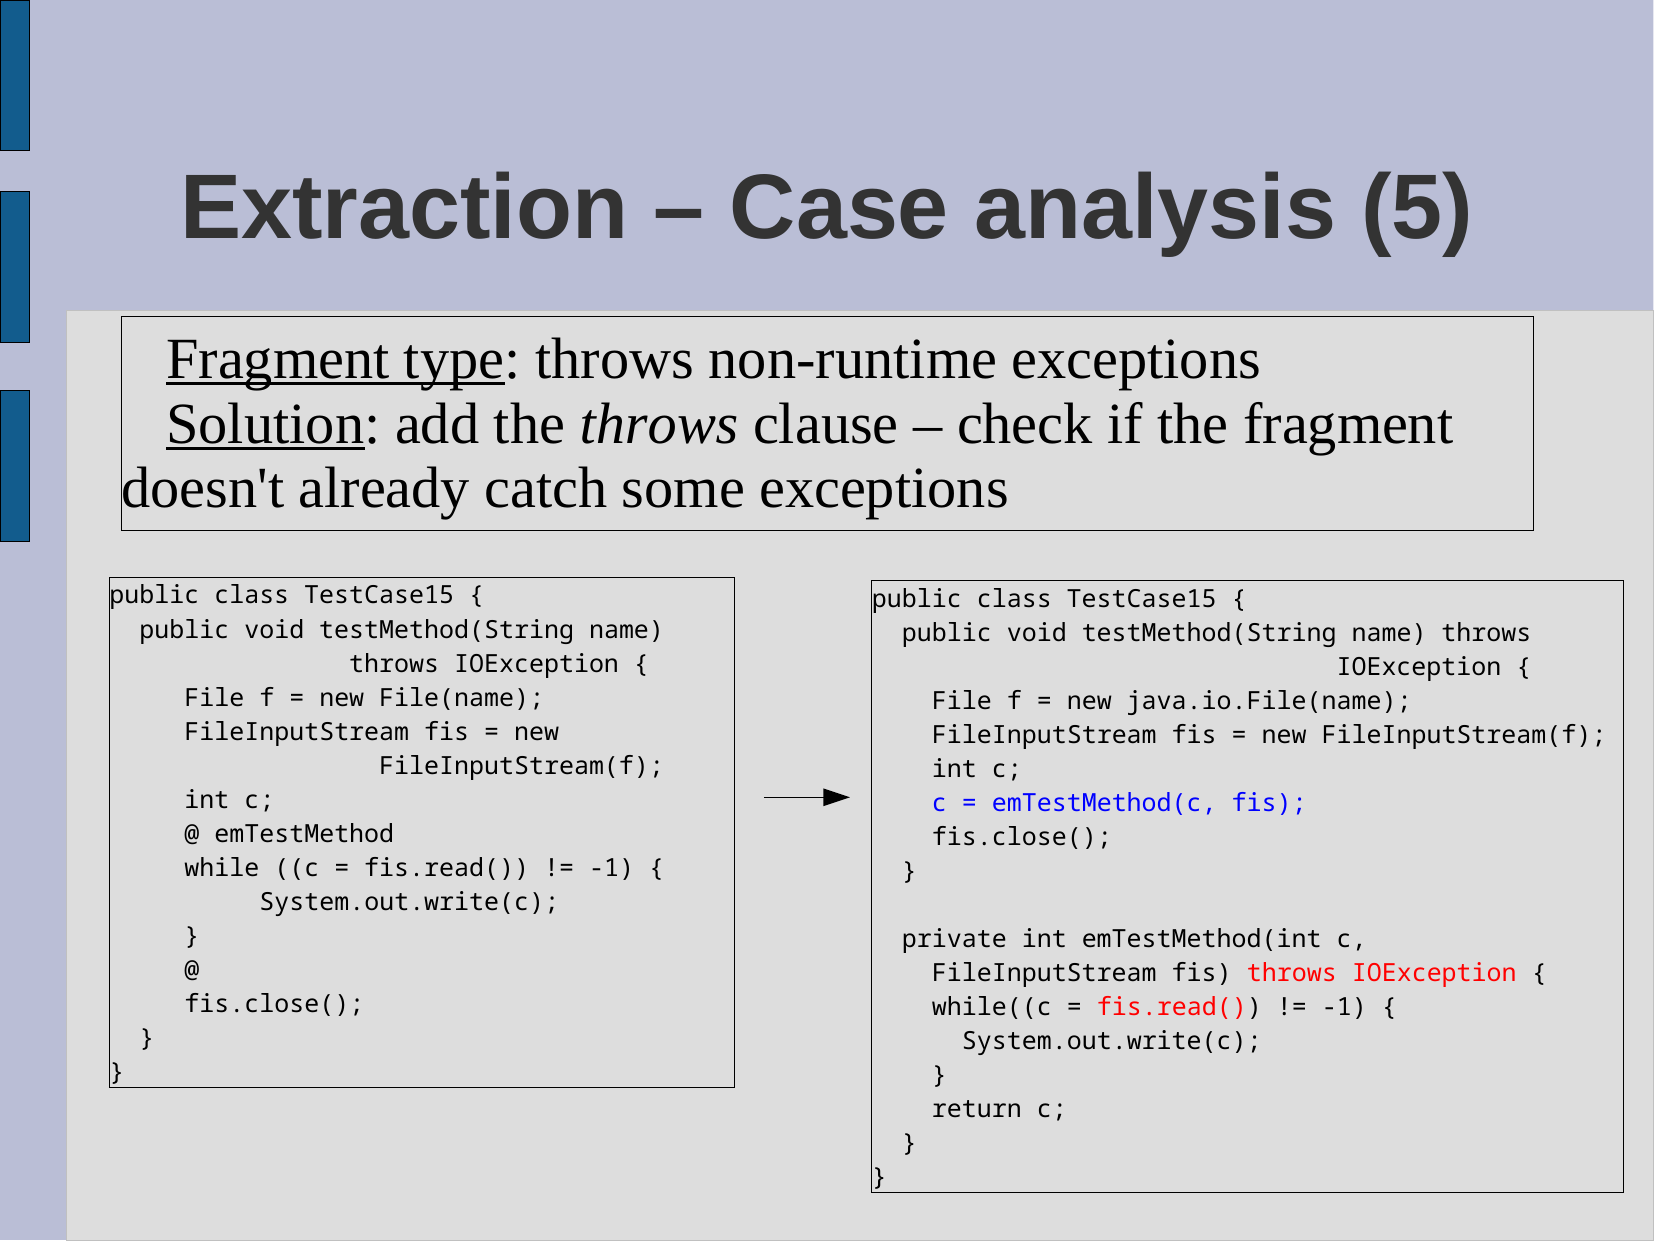

# Extraction – Case analysis (5)
Fragment type: throws non-runtime exceptions
Solution: add the throws clause – check if the fragment doesn't already catch some exceptions
public class TestCase15 {
 public void testMethod(String name) throws IOException {
	File f = new File(name);
	FileInputStream fis = new FileInputStream(f);
	int c;
	@ emTestMethod
	while ((c = fis.read()) != -1) {
		System.out.write(c);
	}
	@
	fis.close();
 }
}
public class TestCase15 {
 public void testMethod(String name) throws IOException {
 File f = new java.io.File(name);
 FileInputStream fis = new FileInputStream(f);
 int c;
 c = emTestMethod(c, fis);
 fis.close();
 }
 private int emTestMethod(int c, FileInputStream fis) throws IOException {
 while((c = fis.read()) != -1) {
 System.out.write(c);
 }
 return c;
 }
}